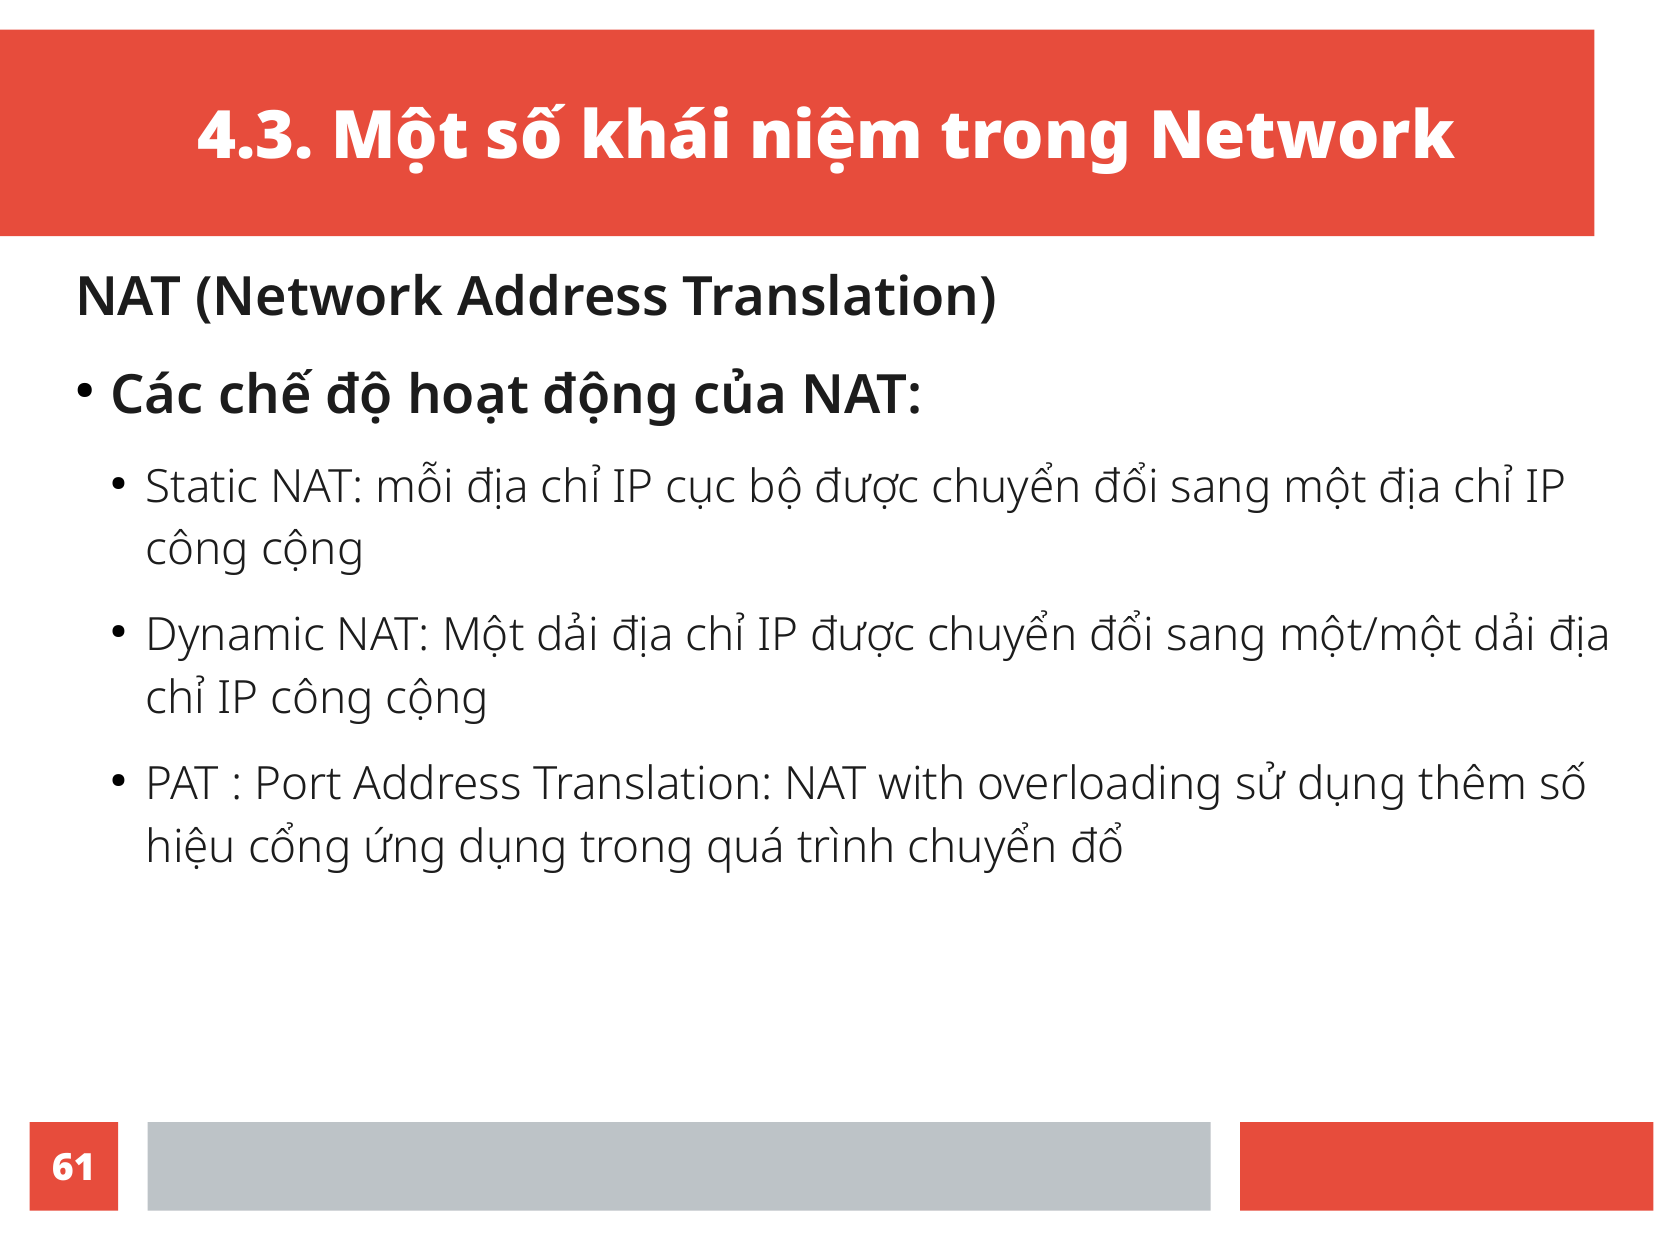

# 4.3. Một số khái niệm trong Network
NAT (Network Address Translation)
Các chế độ hoạt động của NAT:
Static NAT: mỗi địa chỉ IP cục bộ được chuyển đổi sang một địa chỉ IP công cộng
Dynamic NAT: Một dải địa chỉ IP được chuyển đổi sang một/một dải địa chỉ IP công cộng
PAT : Port Address Translation: NAT with overloading sử dụng thêm số hiệu cổng ứng dụng trong quá trình chuyển đổ
61